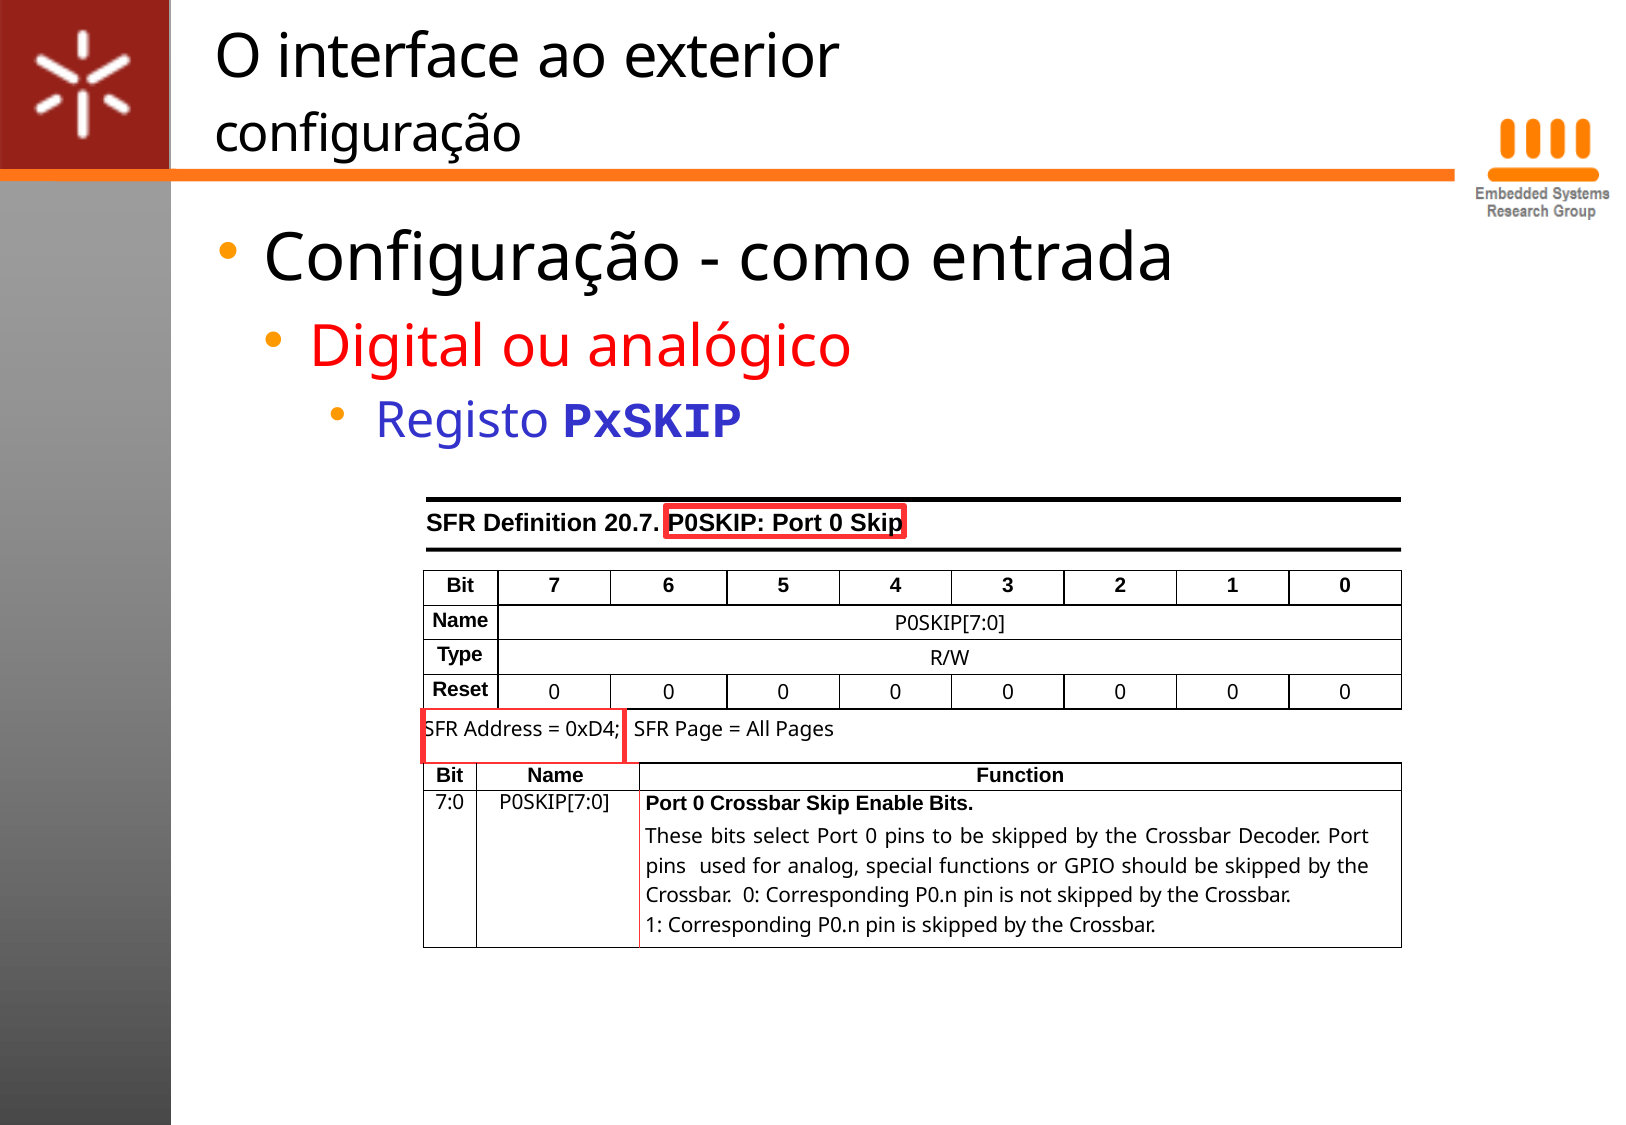

# O interface ao exterior configuração
Configuração - como entrada
Digital ou analógico
Registo PxSKIP
SFR Definition 20.7.
P0SKIP: Port 0 Skip
| Bit | | 7 | 6 | | | 5 | 4 | 3 | 2 | 1 | 0 |
| --- | --- | --- | --- | --- | --- | --- | --- | --- | --- | --- | --- |
| Name | | P0SKIP[7:0] | | | | | | | | | |
| Type | | R/W | | | | | | | | | |
| Reset | | 0 | 0 | | | 0 | 0 | 0 | 0 | 0 | 0 |
| SFR Address = 0xD4; | | | | SFR Page = All Pages | | | | | | | |
| Bit | Name | | | | Function | | | | | | |
| 7:0 | P0SKIP[7:0] | | | | Port 0 Crossbar Skip Enable Bits. These bits select Port 0 pins to be skipped by the Crossbar Decoder. Port pins used for analog, special functions or GPIO should be skipped by the Crossbar. 0: Corresponding P0.n pin is not skipped by the Crossbar. 1: Corresponding P0.n pin is skipped by the Crossbar. | | | | | | |